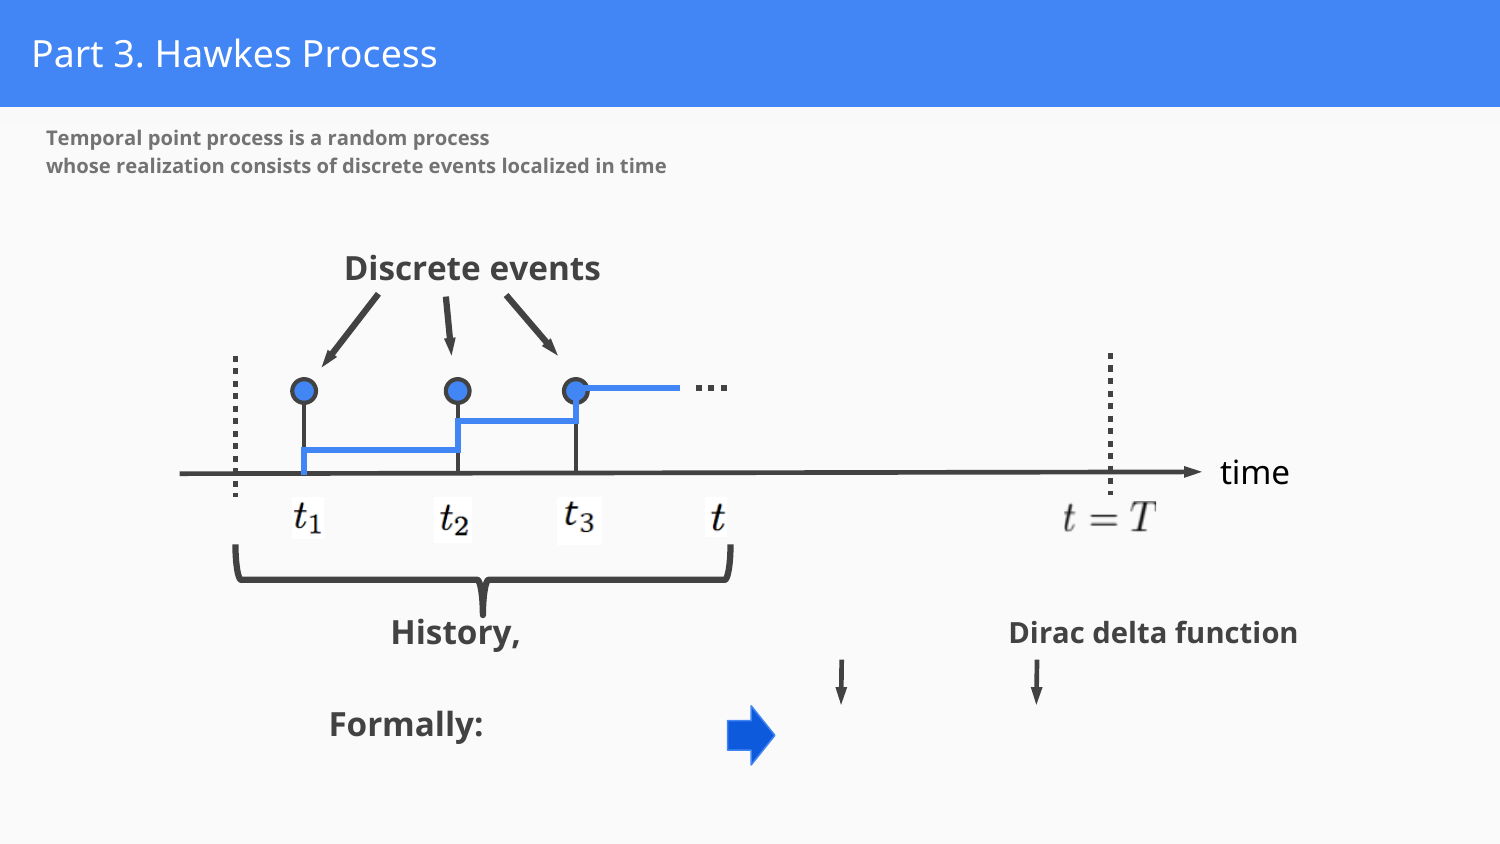

# Part 3. Hawkes Process
Temporal point process is a random process
whose realization consists of discrete events localized in time
Discrete events
time
History,
Dirac delta function
Formally: